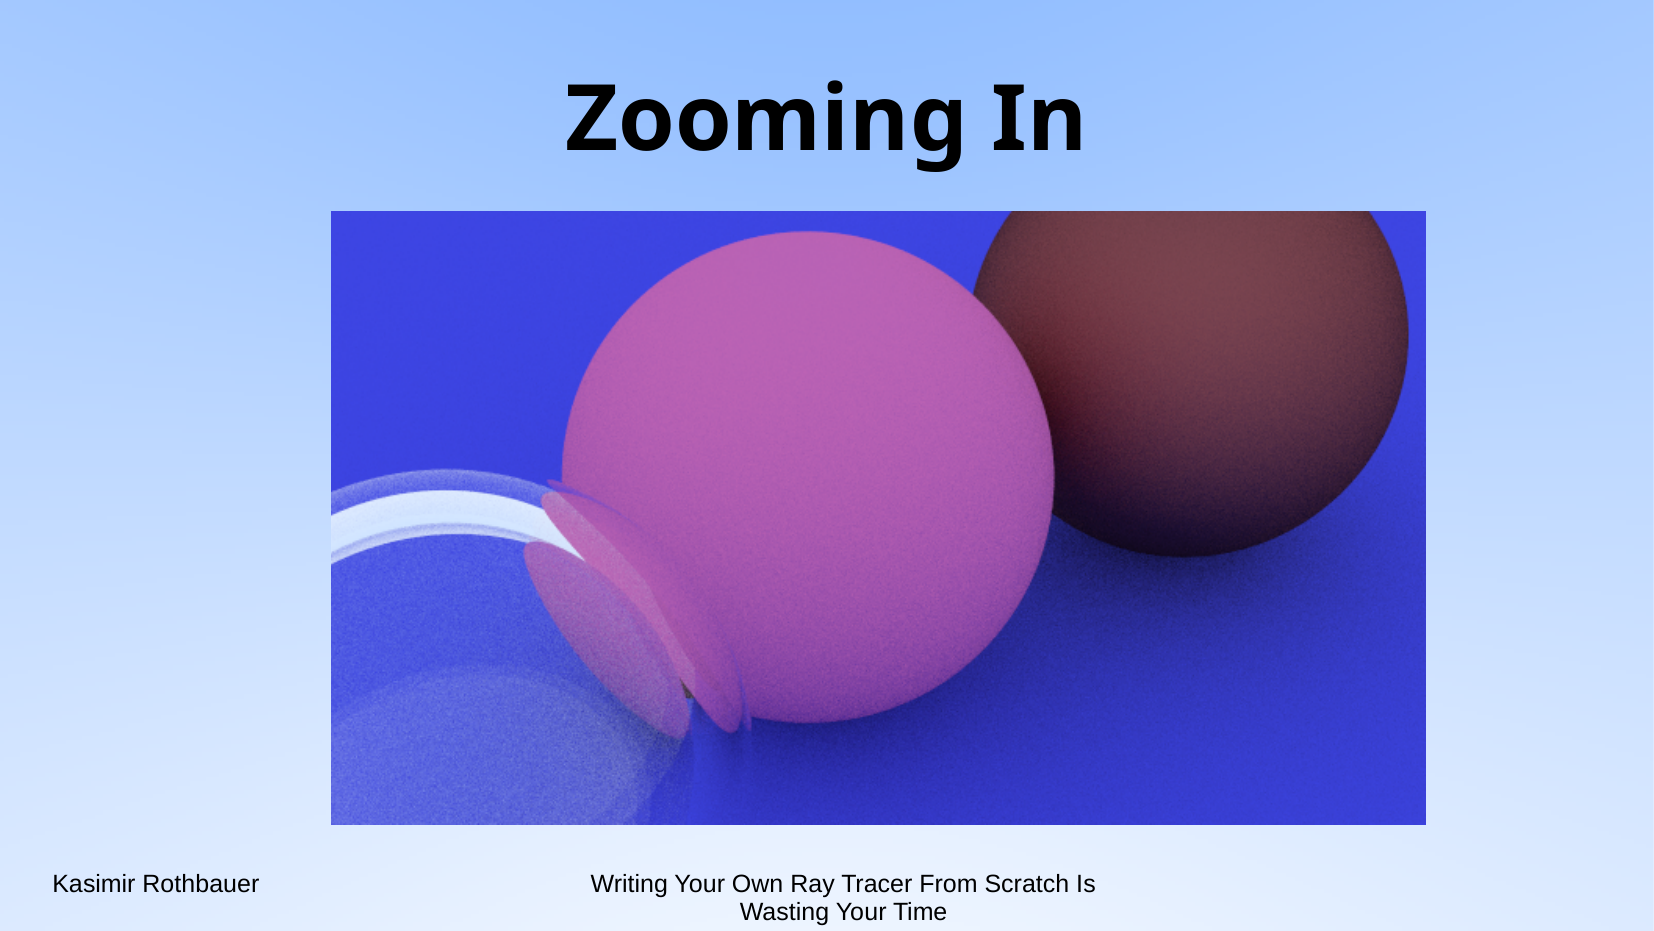

# Zooming In
Writing Your Own Ray Tracer From Scratch Is Wasting Your Time
Kasimir Rothbauer